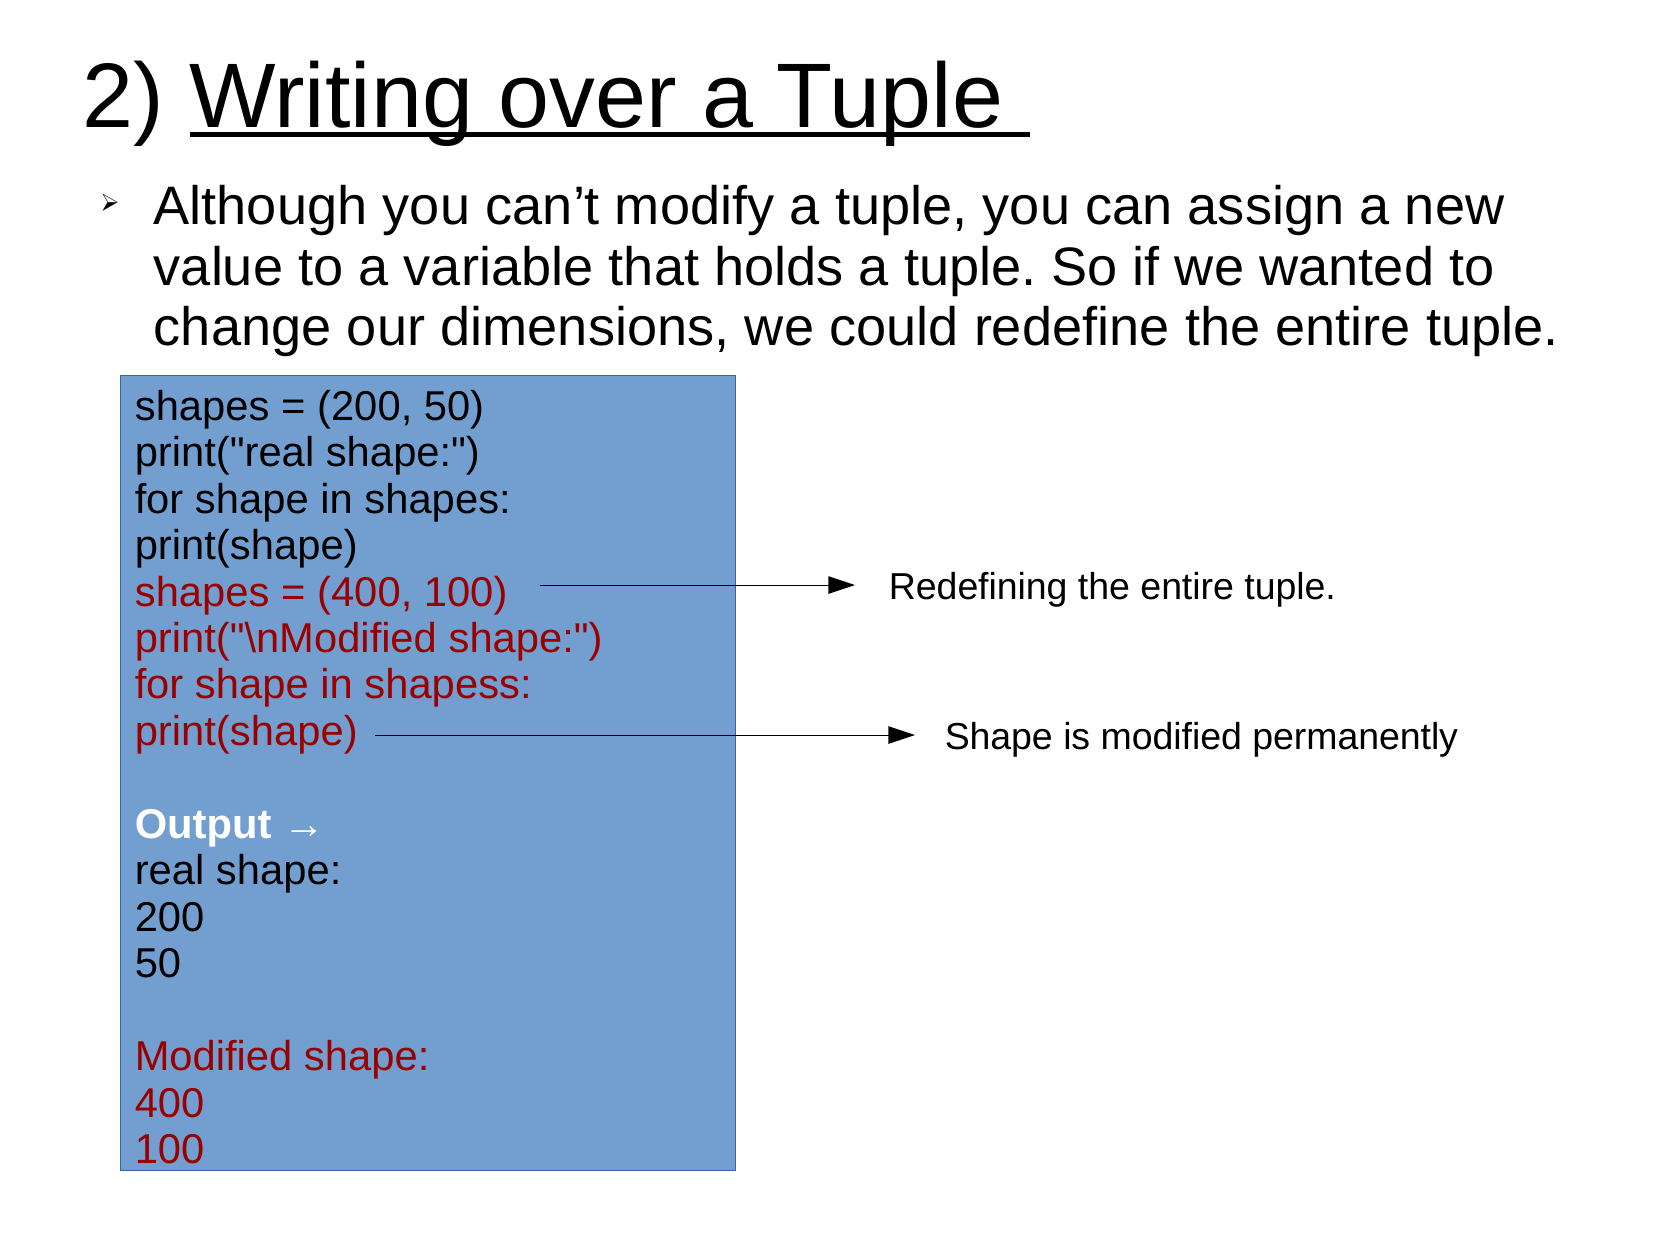

# 2) Writing over a Tuple
Although you can’t modify a tuple, you can assign a new value to a variable that holds a tuple. So if we wanted to change our dimensions, we could redefine the entire tuple.
shapes = (200, 50)
print("real shape:")
for shape in shapes:
print(shape)
shapes = (400, 100)
print("\nModified shape:")
for shape in shapess:
print(shape)
Output →
real shape:
200
50
Modified shape:
400
100
Redefining the entire tuple.
Shape is modified permanently